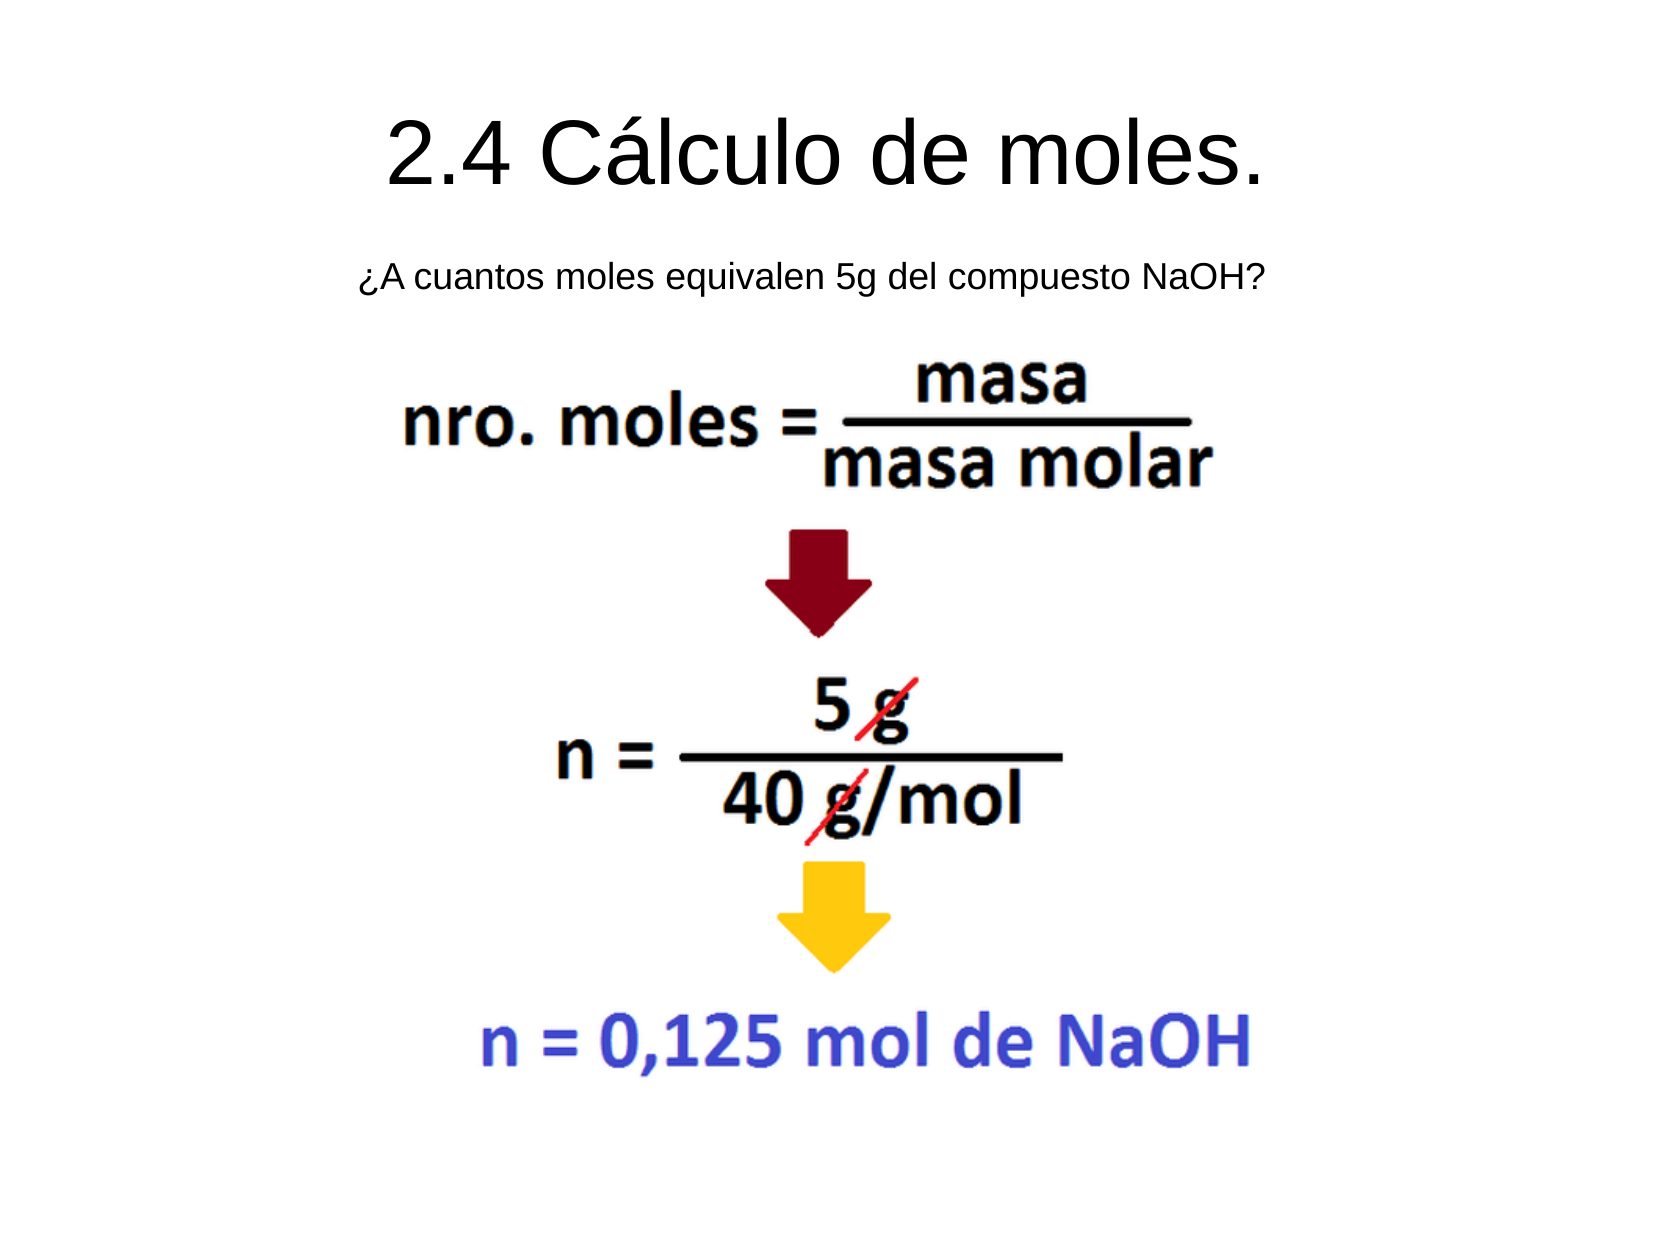

# 2.4 Cálculo de moles.
¿A cuantos moles equivalen 5g del compuesto NaOH?